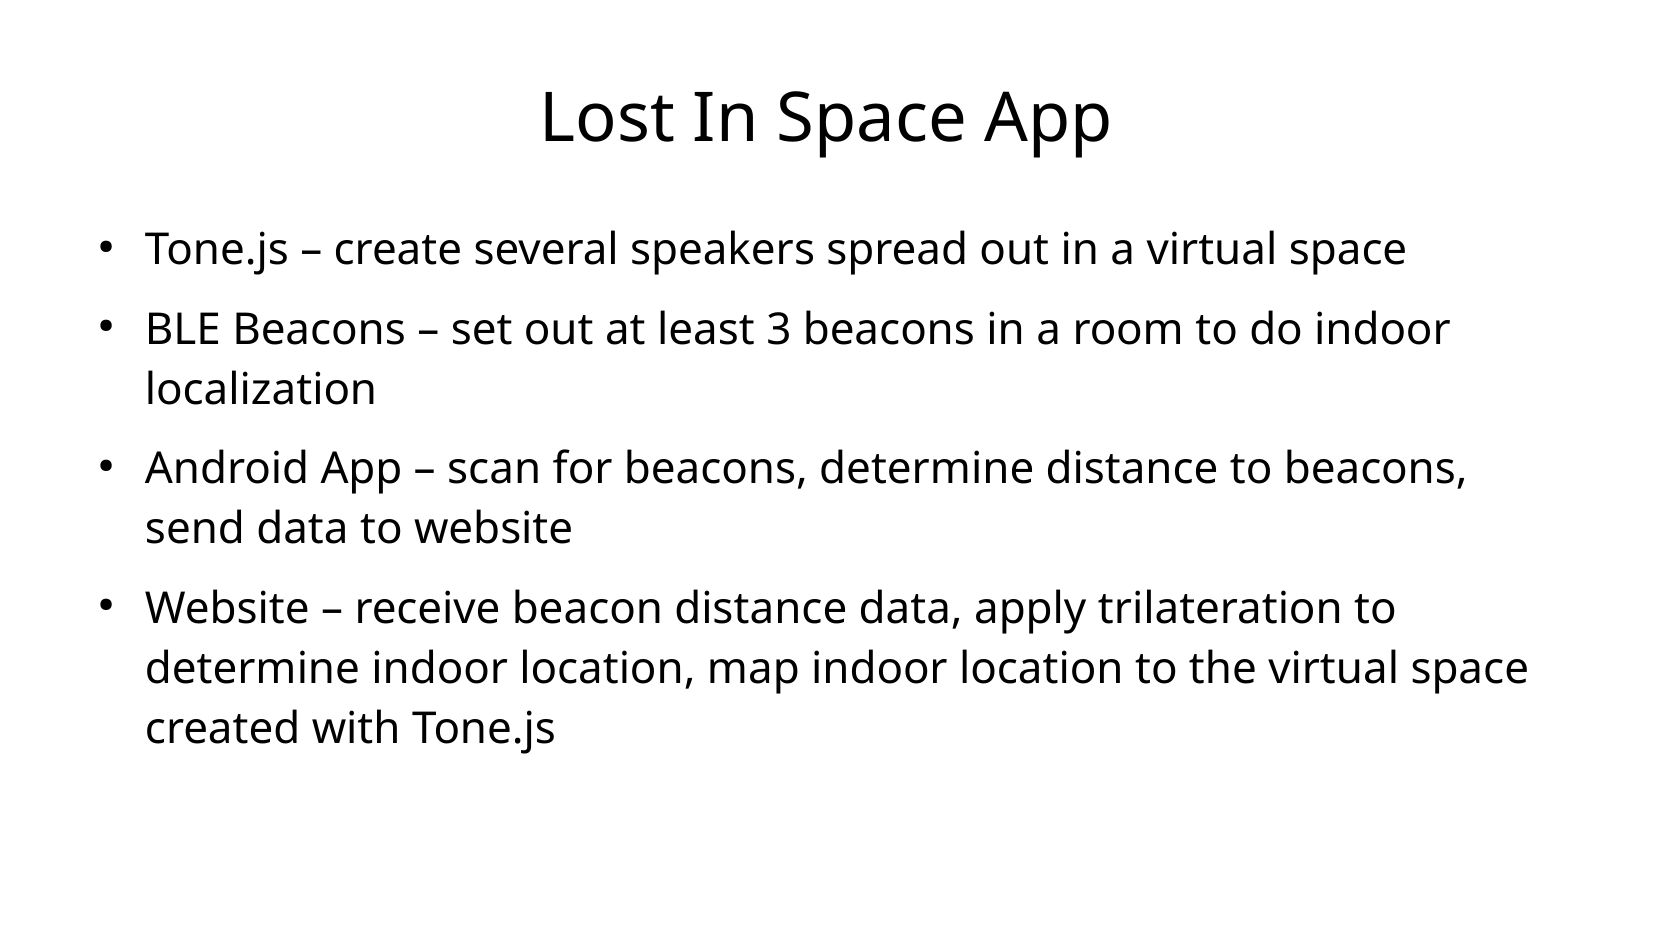

# Lost In Space App
Tone.js – create several speakers spread out in a virtual space
BLE Beacons – set out at least 3 beacons in a room to do indoor localization
Android App – scan for beacons, determine distance to beacons, send data to website
Website – receive beacon distance data, apply trilateration to determine indoor location, map indoor location to the virtual space created with Tone.js